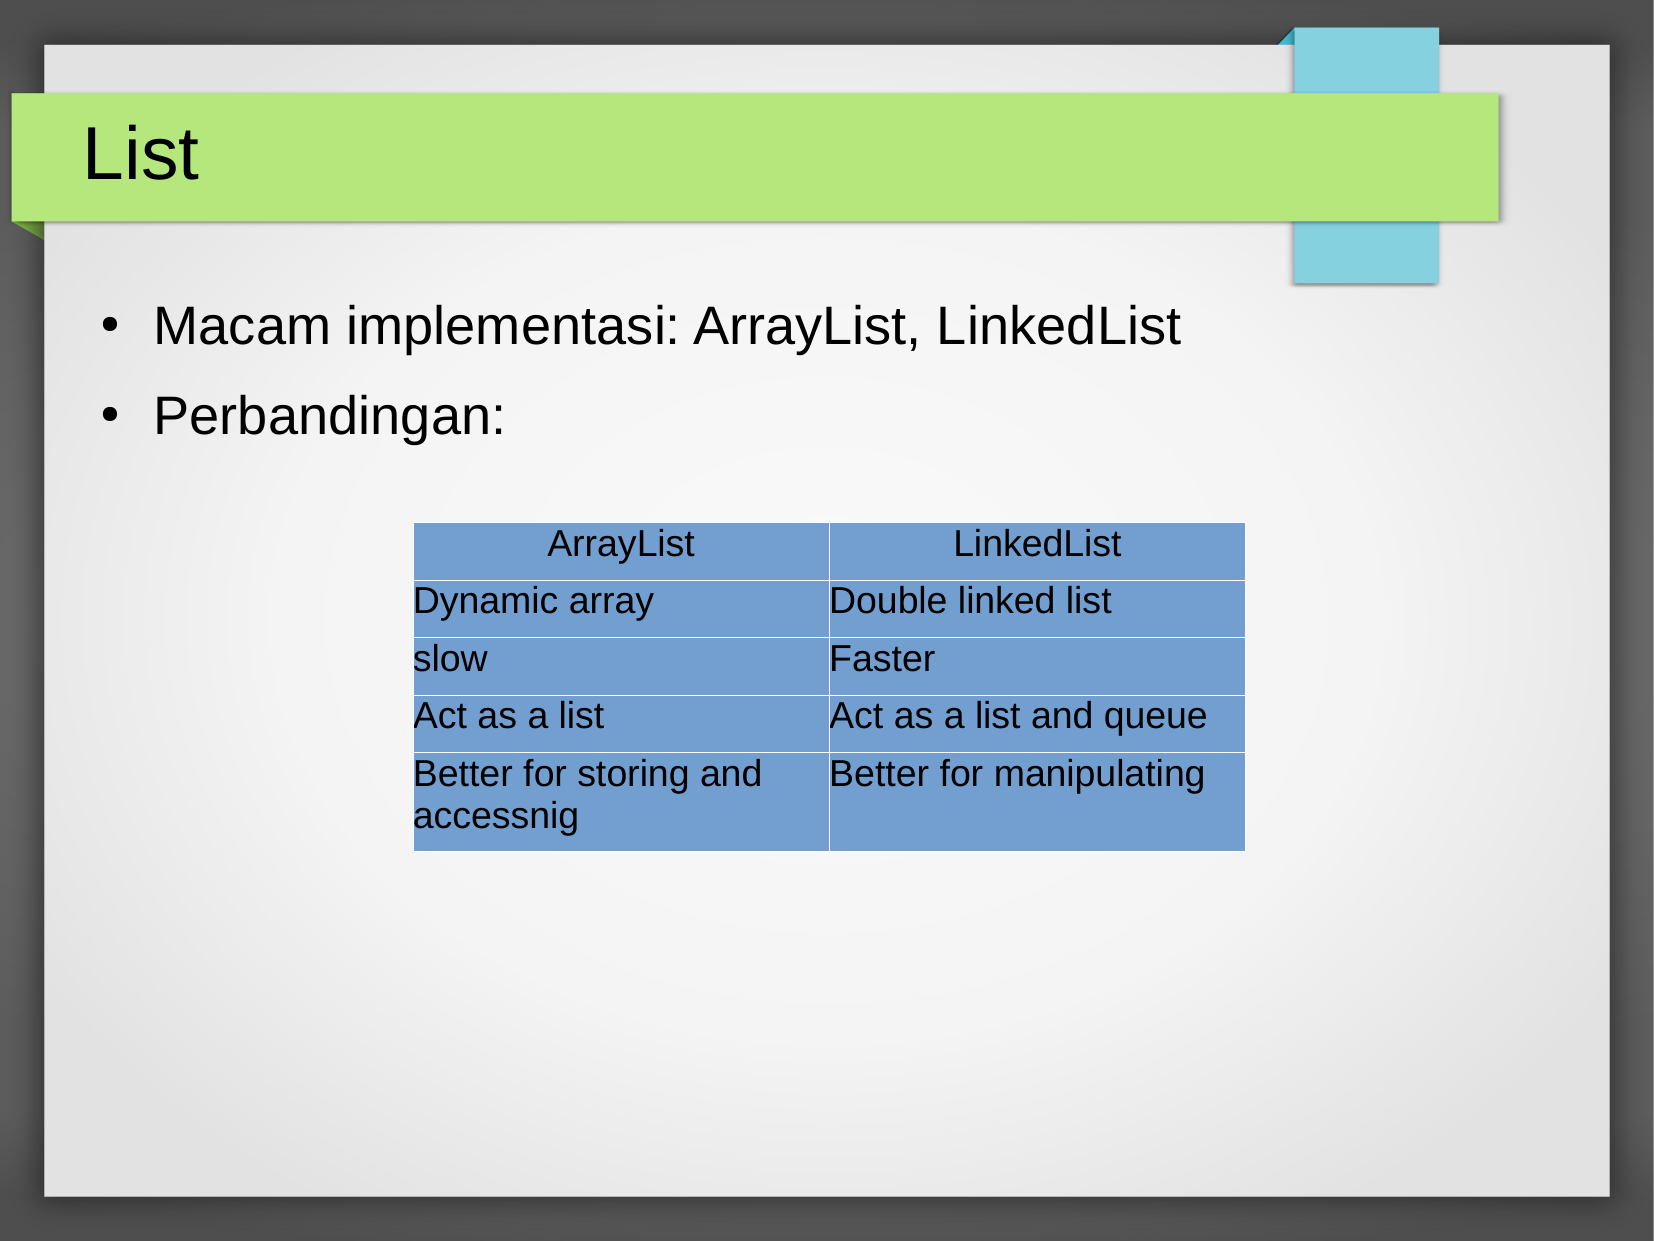

# List
Macam implementasi: ArrayList, LinkedList
Perbandingan:
| ArrayList | LinkedList |
| --- | --- |
| Dynamic array | Double linked list |
| slow | Faster |
| Act as a list | Act as a list and queue |
| Better for storing and accessnig | Better for manipulating |